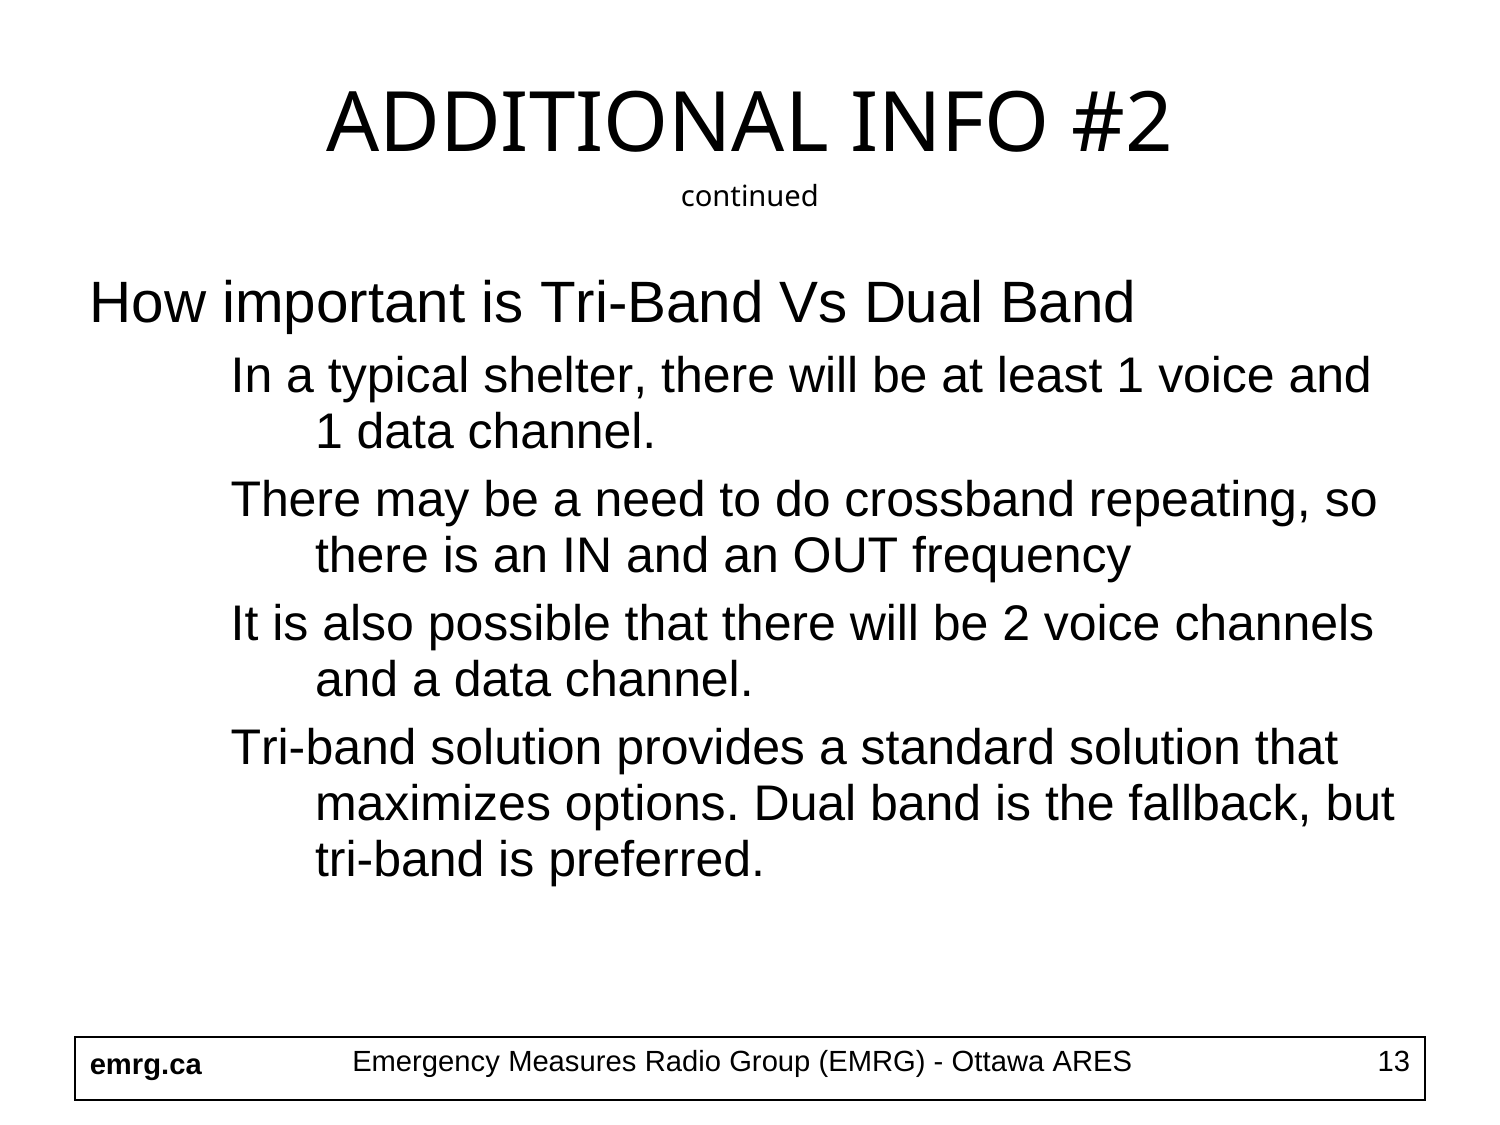

ADDITIONAL INFO #2
continued
# How important is Tri-Band Vs Dual Band
In a typical shelter, there will be at least 1 voice and 1 data channel.
There may be a need to do crossband repeating, so there is an IN and an OUT frequency
It is also possible that there will be 2 voice channels and a data channel.
Tri-band solution provides a standard solution that maximizes options. Dual band is the fallback, but tri-band is preferred.
Emergency Measures Radio Group (EMRG) - Ottawa ARES
13